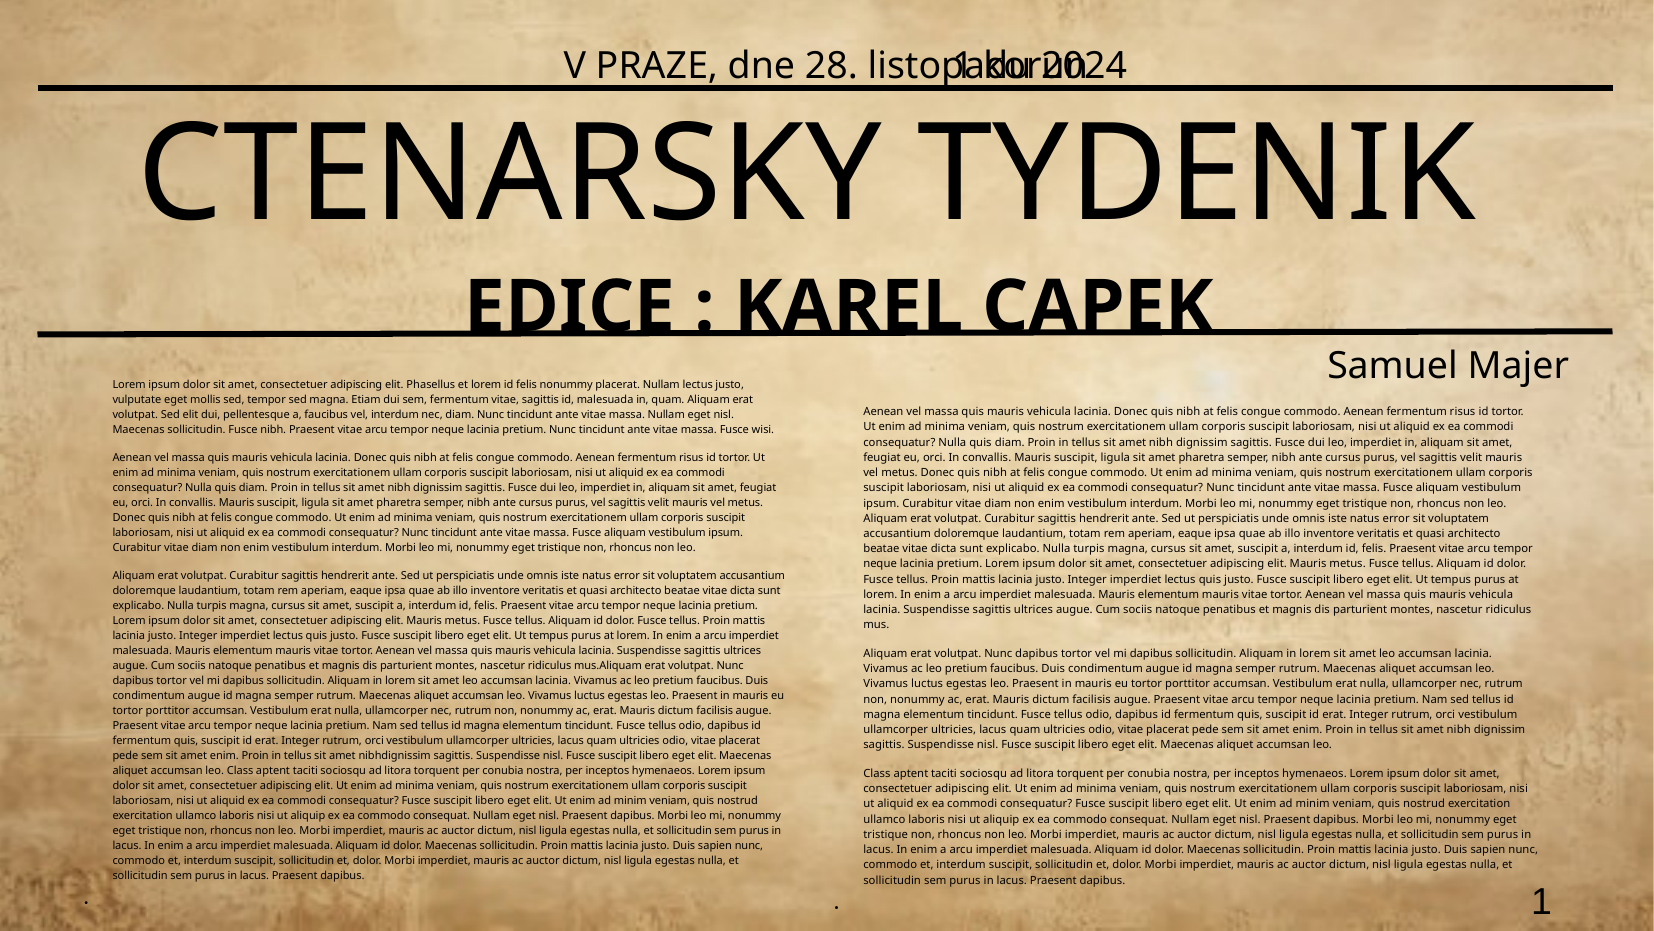

1 korun
V PRAZE, dne 28. listopadu 2024
# CTENARSKY TYDENIK
EDICE : KAREL CAPEK
Samuel Majer
Aenean vel massa quis mauris vehicula lacinia. Donec quis nibh at felis congue commodo. Aenean fermentum risus id tortor. Ut enim ad minima veniam, quis nostrum exercitationem ullam corporis suscipit laboriosam, nisi ut aliquid ex ea commodi consequatur? Nulla quis diam. Proin in tellus sit amet nibh dignissim sagittis. Fusce dui leo, imperdiet in, aliquam sit amet, feugiat eu, orci. In convallis. Mauris suscipit, ligula sit amet pharetra semper, nibh ante cursus purus, vel sagittis velit mauris vel metus. Donec quis nibh at felis congue commodo. Ut enim ad minima veniam, quis nostrum exercitationem ullam corporis suscipit laboriosam, nisi ut aliquid ex ea commodi consequatur? Nunc tincidunt ante vitae massa. Fusce aliquam vestibulum ipsum. Curabitur vitae diam non enim vestibulum interdum. Morbi leo mi, nonummy eget tristique non, rhoncus non leo. Aliquam erat volutpat. Curabitur sagittis hendrerit ante. Sed ut perspiciatis unde omnis iste natus error sit voluptatem accusantium doloremque laudantium, totam rem aperiam, eaque ipsa quae ab illo inventore veritatis et quasi architecto beatae vitae dicta sunt explicabo. Nulla turpis magna, cursus sit amet, suscipit a, interdum id, felis. Praesent vitae arcu tempor neque lacinia pretium. Lorem ipsum dolor sit amet, consectetuer adipiscing elit. Mauris metus. Fusce tellus. Aliquam id dolor. Fusce tellus. Proin mattis lacinia justo. Integer imperdiet lectus quis justo. Fusce suscipit libero eget elit. Ut tempus purus at lorem. In enim a arcu imperdiet malesuada. Mauris elementum mauris vitae tortor. Aenean vel massa quis mauris vehicula lacinia. Suspendisse sagittis ultrices augue. Cum sociis natoque penatibus et magnis dis parturient montes, nascetur ridiculus mus.
Aliquam erat volutpat. Nunc dapibus tortor vel mi dapibus sollicitudin. Aliquam in lorem sit amet leo accumsan lacinia. Vivamus ac leo pretium faucibus. Duis condimentum augue id magna semper rutrum. Maecenas aliquet accumsan leo. Vivamus luctus egestas leo. Praesent in mauris eu tortor porttitor accumsan. Vestibulum erat nulla, ullamcorper nec, rutrum non, nonummy ac, erat. Mauris dictum facilisis augue. Praesent vitae arcu tempor neque lacinia pretium. Nam sed tellus id magna elementum tincidunt. Fusce tellus odio, dapibus id fermentum quis, suscipit id erat. Integer rutrum, orci vestibulum ullamcorper ultricies, lacus quam ultricies odio, vitae placerat pede sem sit amet enim. Proin in tellus sit amet nibh dignissim sagittis. Suspendisse nisl. Fusce suscipit libero eget elit. Maecenas aliquet accumsan leo.
Class aptent taciti sociosqu ad litora torquent per conubia nostra, per inceptos hymenaeos. Lorem ipsum dolor sit amet, consectetuer adipiscing elit. Ut enim ad minima veniam, quis nostrum exercitationem ullam corporis suscipit laboriosam, nisi ut aliquid ex ea commodi consequatur? Fusce suscipit libero eget elit. Ut enim ad minim veniam, quis nostrud exercitation ullamco laboris nisi ut aliquip ex ea commodo consequat. Nullam eget nisl. Praesent dapibus. Morbi leo mi, nonummy eget tristique non, rhoncus non leo. Morbi imperdiet, mauris ac auctor dictum, nisl ligula egestas nulla, et sollicitudin sem purus in lacus. In enim a arcu imperdiet malesuada. Aliquam id dolor. Maecenas sollicitudin. Proin mattis lacinia justo. Duis sapien nunc, commodo et, interdum suscipit, sollicitudin et, dolor. Morbi imperdiet, mauris ac auctor dictum, nisl ligula egestas nulla, et sollicitudin sem purus in lacus. Praesent dapibus.
Lorem ipsum dolor sit amet, consectetuer adipiscing elit. Phasellus et lorem id felis nonummy placerat. Nullam lectus justo, vulputate eget mollis sed, tempor sed magna. Etiam dui sem, fermentum vitae, sagittis id, malesuada in, quam. Aliquam erat volutpat. Sed elit dui, pellentesque a, faucibus vel, interdum nec, diam. Nunc tincidunt ante vitae massa. Nullam eget nisl. Maecenas sollicitudin. Fusce nibh. Praesent vitae arcu tempor neque lacinia pretium. Nunc tincidunt ante vitae massa. Fusce wisi.
Aenean vel massa quis mauris vehicula lacinia. Donec quis nibh at felis congue commodo. Aenean fermentum risus id tortor. Ut enim ad minima veniam, quis nostrum exercitationem ullam corporis suscipit laboriosam, nisi ut aliquid ex ea commodi consequatur? Nulla quis diam. Proin in tellus sit amet nibh dignissim sagittis. Fusce dui leo, imperdiet in, aliquam sit amet, feugiat eu, orci. In convallis. Mauris suscipit, ligula sit amet pharetra semper, nibh ante cursus purus, vel sagittis velit mauris vel metus. Donec quis nibh at felis congue commodo. Ut enim ad minima veniam, quis nostrum exercitationem ullam corporis suscipit laboriosam, nisi ut aliquid ex ea commodi consequatur? Nunc tincidunt ante vitae massa. Fusce aliquam vestibulum ipsum. Curabitur vitae diam non enim vestibulum interdum. Morbi leo mi, nonummy eget tristique non, rhoncus non leo.
Aliquam erat volutpat. Curabitur sagittis hendrerit ante. Sed ut perspiciatis unde omnis iste natus error sit voluptatem accusantium doloremque laudantium, totam rem aperiam, eaque ipsa quae ab illo inventore veritatis et quasi architecto beatae vitae dicta sunt explicabo. Nulla turpis magna, cursus sit amet, suscipit a, interdum id, felis. Praesent vitae arcu tempor neque lacinia pretium. Lorem ipsum dolor sit amet, consectetuer adipiscing elit. Mauris metus. Fusce tellus. Aliquam id dolor. Fusce tellus. Proin mattis lacinia justo. Integer imperdiet lectus quis justo. Fusce suscipit libero eget elit. Ut tempus purus at lorem. In enim a arcu imperdiet malesuada. Mauris elementum mauris vitae tortor. Aenean vel massa quis mauris vehicula lacinia. Suspendisse sagittis ultrices augue. Cum sociis natoque penatibus et magnis dis parturient montes, nascetur ridiculus mus.Aliquam erat volutpat. Nunc dapibus tortor vel mi dapibus sollicitudin. Aliquam in lorem sit amet leo accumsan lacinia. Vivamus ac leo pretium faucibus. Duis condimentum augue id magna semper rutrum. Maecenas aliquet accumsan leo. Vivamus luctus egestas leo. Praesent in mauris eu tortor porttitor accumsan. Vestibulum erat nulla, ullamcorper nec, rutrum non, nonummy ac, erat. Mauris dictum facilisis augue. Praesent vitae arcu tempor neque lacinia pretium. Nam sed tellus id magna elementum tincidunt. Fusce tellus odio, dapibus id fermentum quis, suscipit id erat. Integer rutrum, orci vestibulum ullamcorper ultricies, lacus quam ultricies odio, vitae placerat pede sem sit amet enim. Proin in tellus sit amet nibhdignissim sagittis. Suspendisse nisl. Fusce suscipit libero eget elit. Maecenas aliquet accumsan leo. Class aptent taciti sociosqu ad litora torquent per conubia nostra, per inceptos hymenaeos. Lorem ipsum dolor sit amet, consectetuer adipiscing elit. Ut enim ad minima veniam, quis nostrum exercitationem ullam corporis suscipit laboriosam, nisi ut aliquid ex ea commodi consequatur? Fusce suscipit libero eget elit. Ut enim ad minim veniam, quis nostrud exercitation ullamco laboris nisi ut aliquip ex ea commodo consequat. Nullam eget nisl. Praesent dapibus. Morbi leo mi, nonummy eget tristique non, rhoncus non leo. Morbi imperdiet, mauris ac auctor dictum, nisl ligula egestas nulla, et sollicitudin sem purus in lacus. In enim a arcu imperdiet malesuada. Aliquam id dolor. Maecenas sollicitudin. Proin mattis lacinia justo. Duis sapien nunc, commodo et, interdum suscipit, sollicitudin et, dolor. Morbi imperdiet, mauris ac auctor dictum, nisl ligula egestas nulla, et sollicitudin sem purus in lacus. Praesent dapibus.